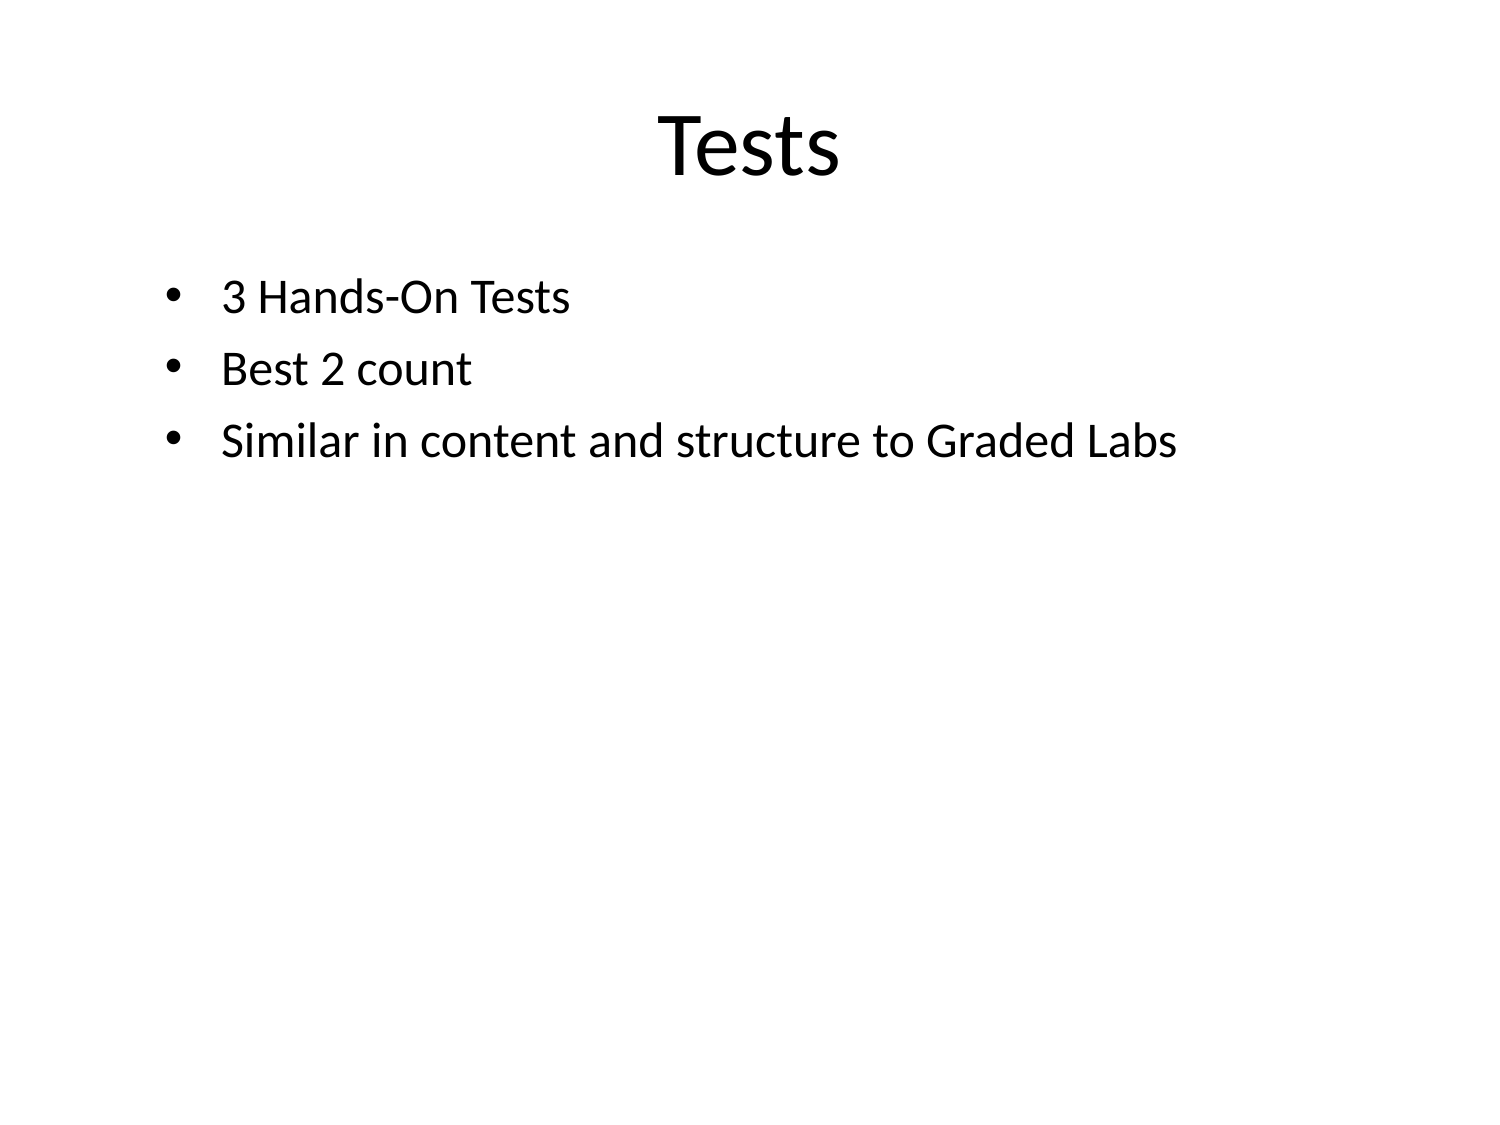

Tests
3 Hands-On Tests
Best 2 count
Similar in content and structure to Graded Labs